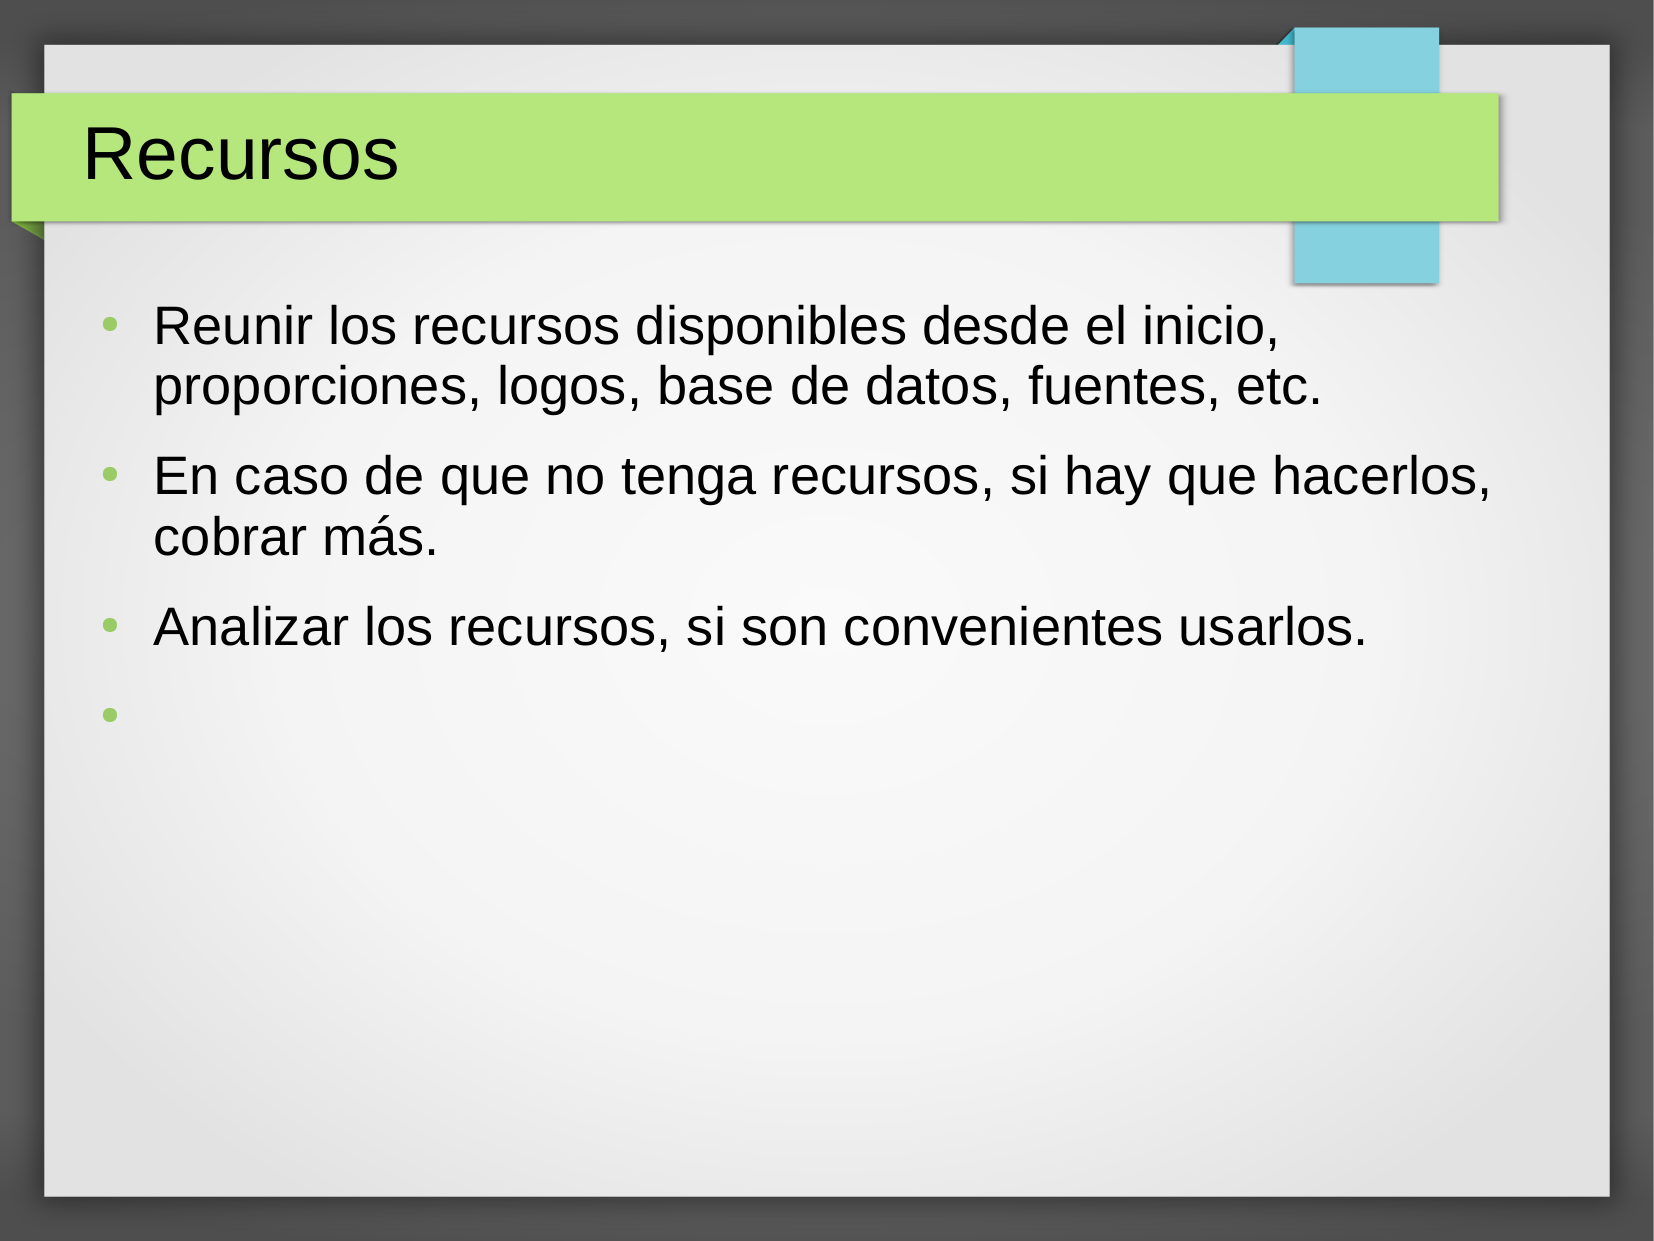

# Recursos
Reunir los recursos disponibles desde el inicio, proporciones, logos, base de datos, fuentes, etc.
En caso de que no tenga recursos, si hay que hacerlos, cobrar más.
Analizar los recursos, si son convenientes usarlos.